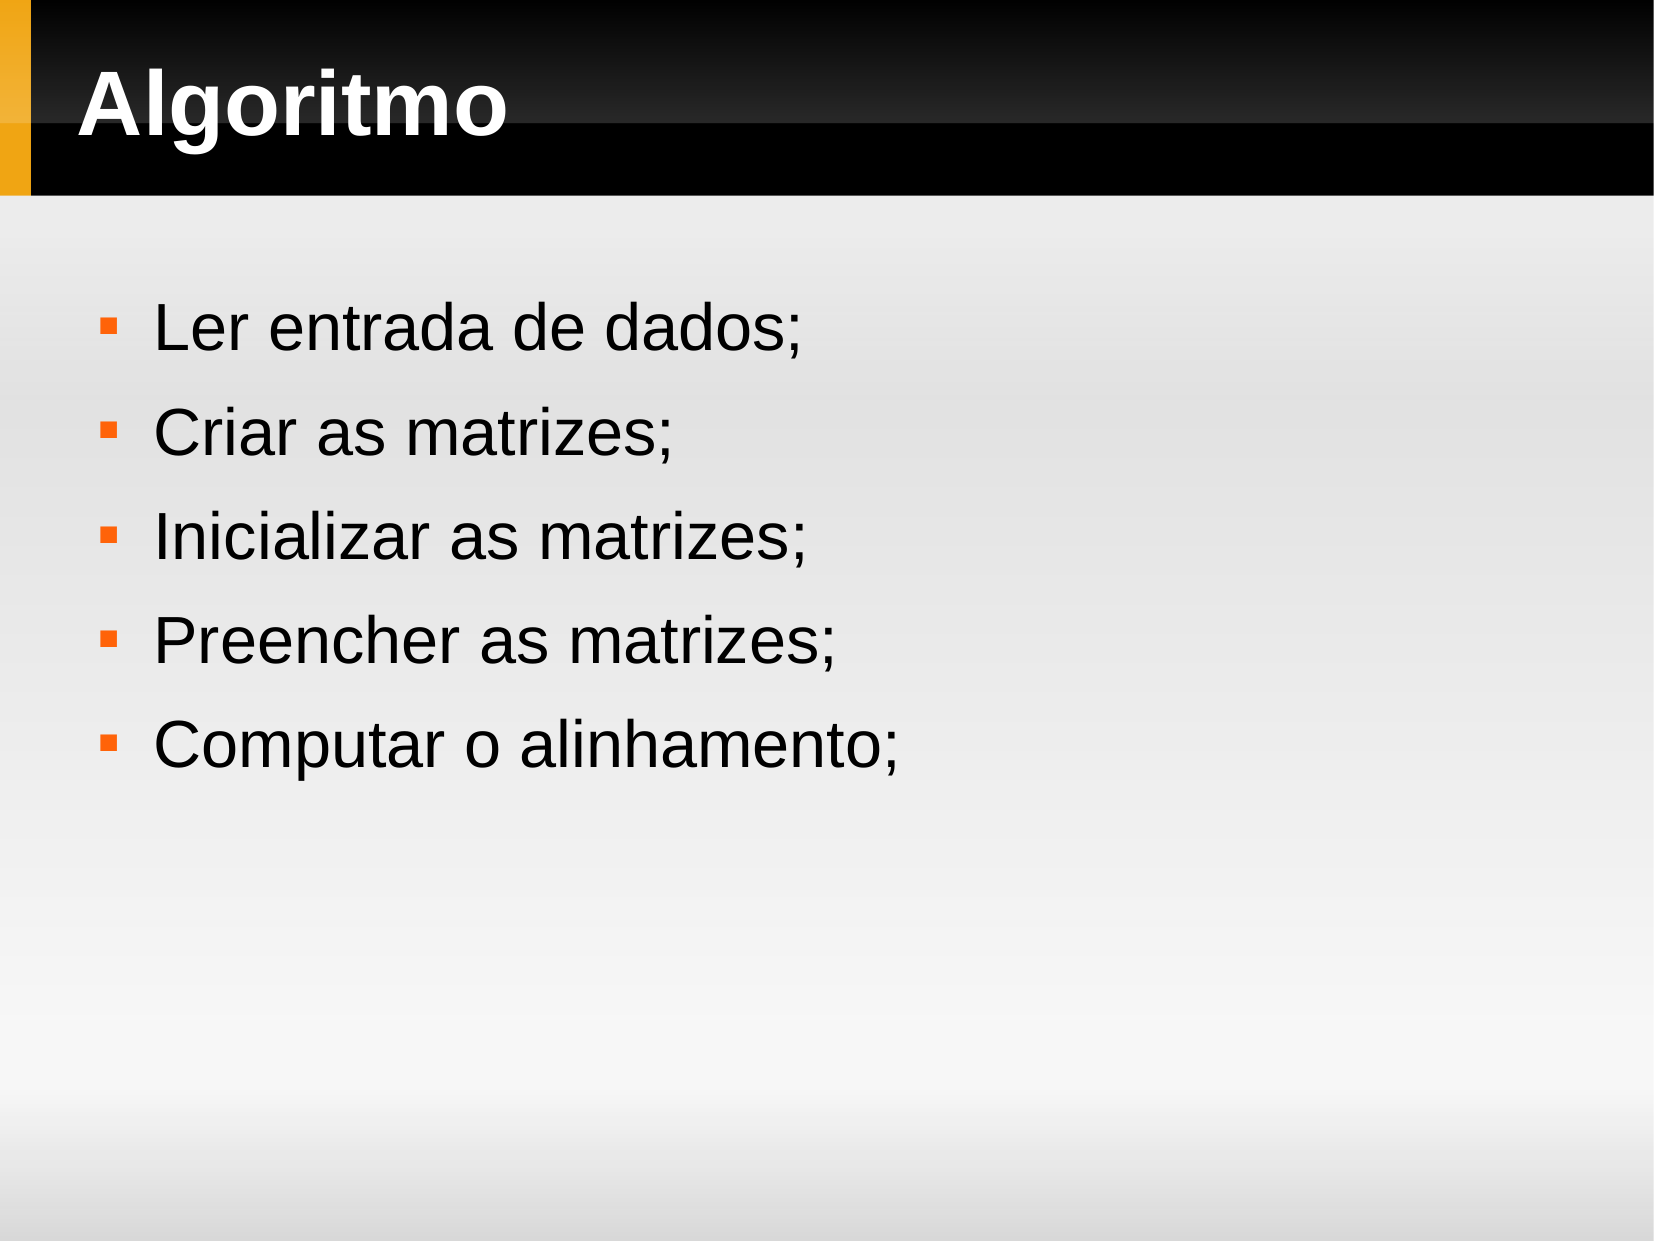

# Algoritmo
Ler entrada de dados;
Criar as matrizes;
Inicializar as matrizes;
Preencher as matrizes;
Computar o alinhamento;